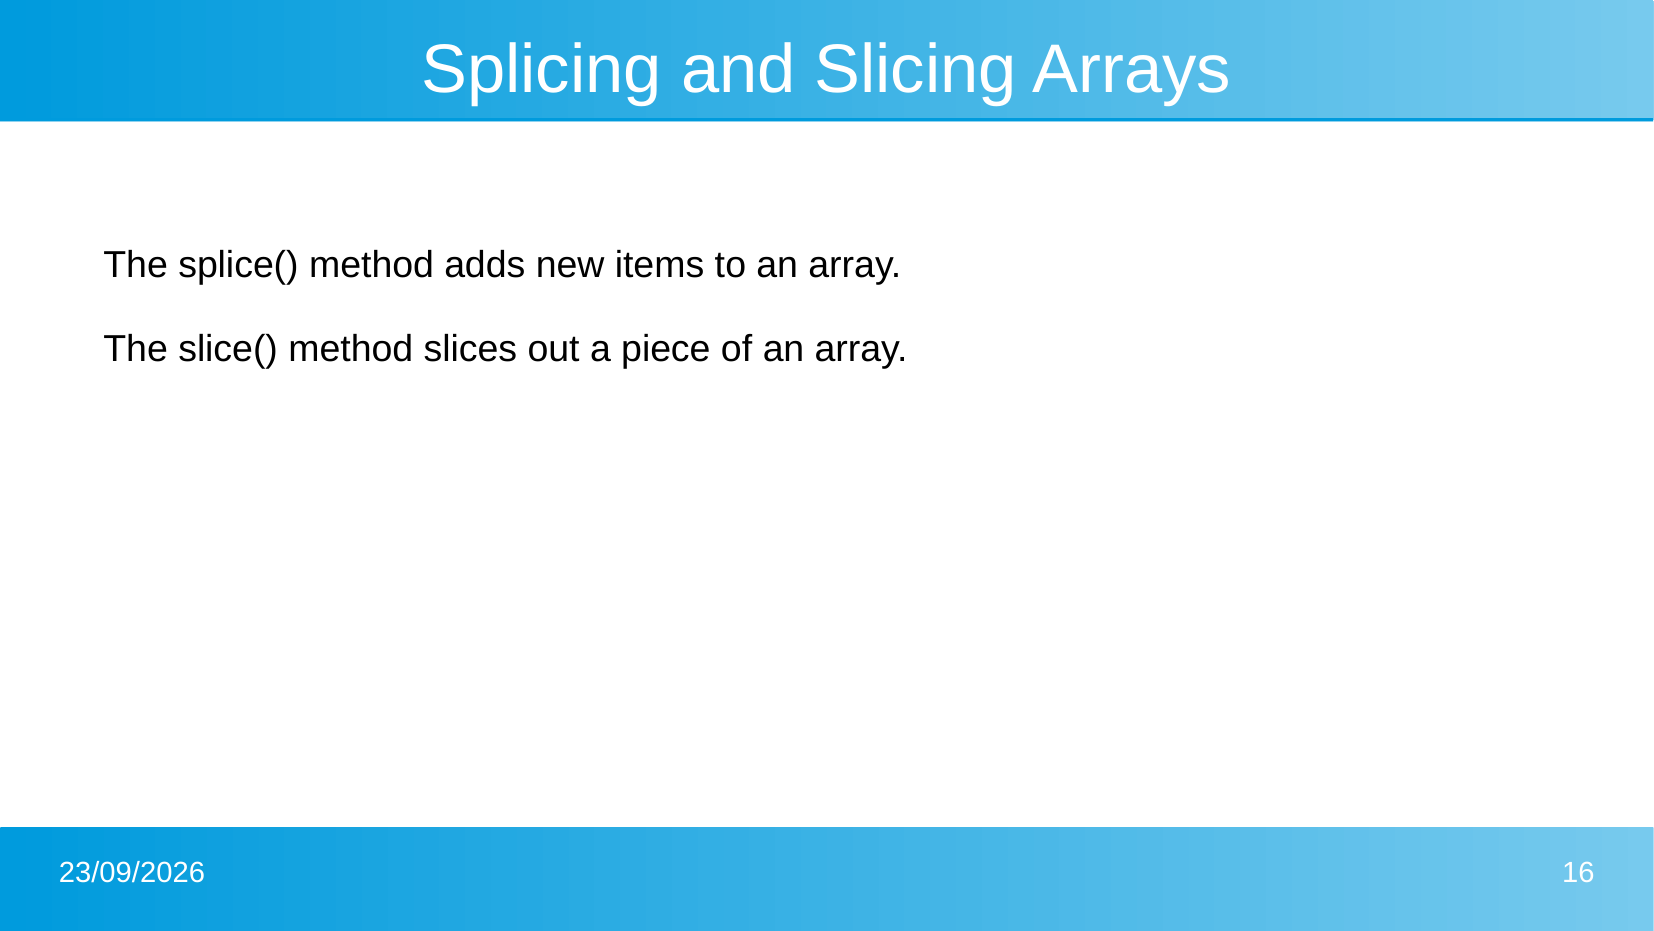

# Splicing and Slicing Arrays
The splice() method adds new items to an array.
The slice() method slices out a piece of an array.
16